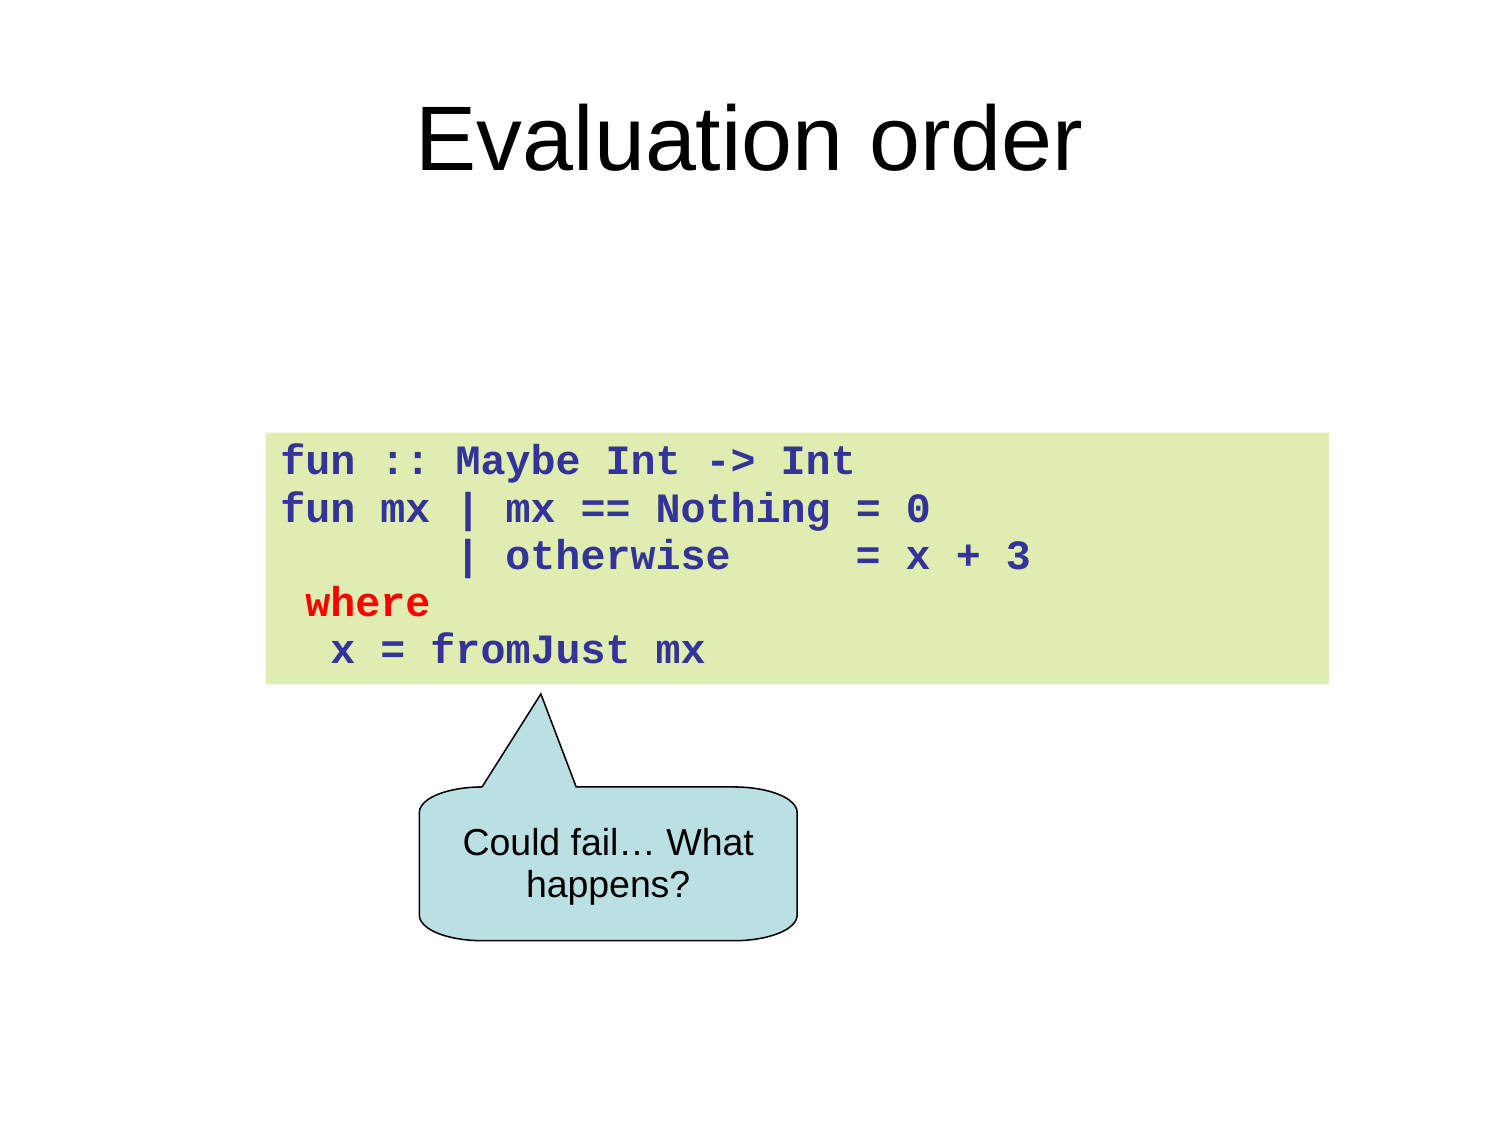

# Evaluation order
fun :: Maybe Int -> Int
fun mx | mx == Nothing = 0
 | otherwise = x + 3
 where
 x = fromJust mx
Could fail… What happens?